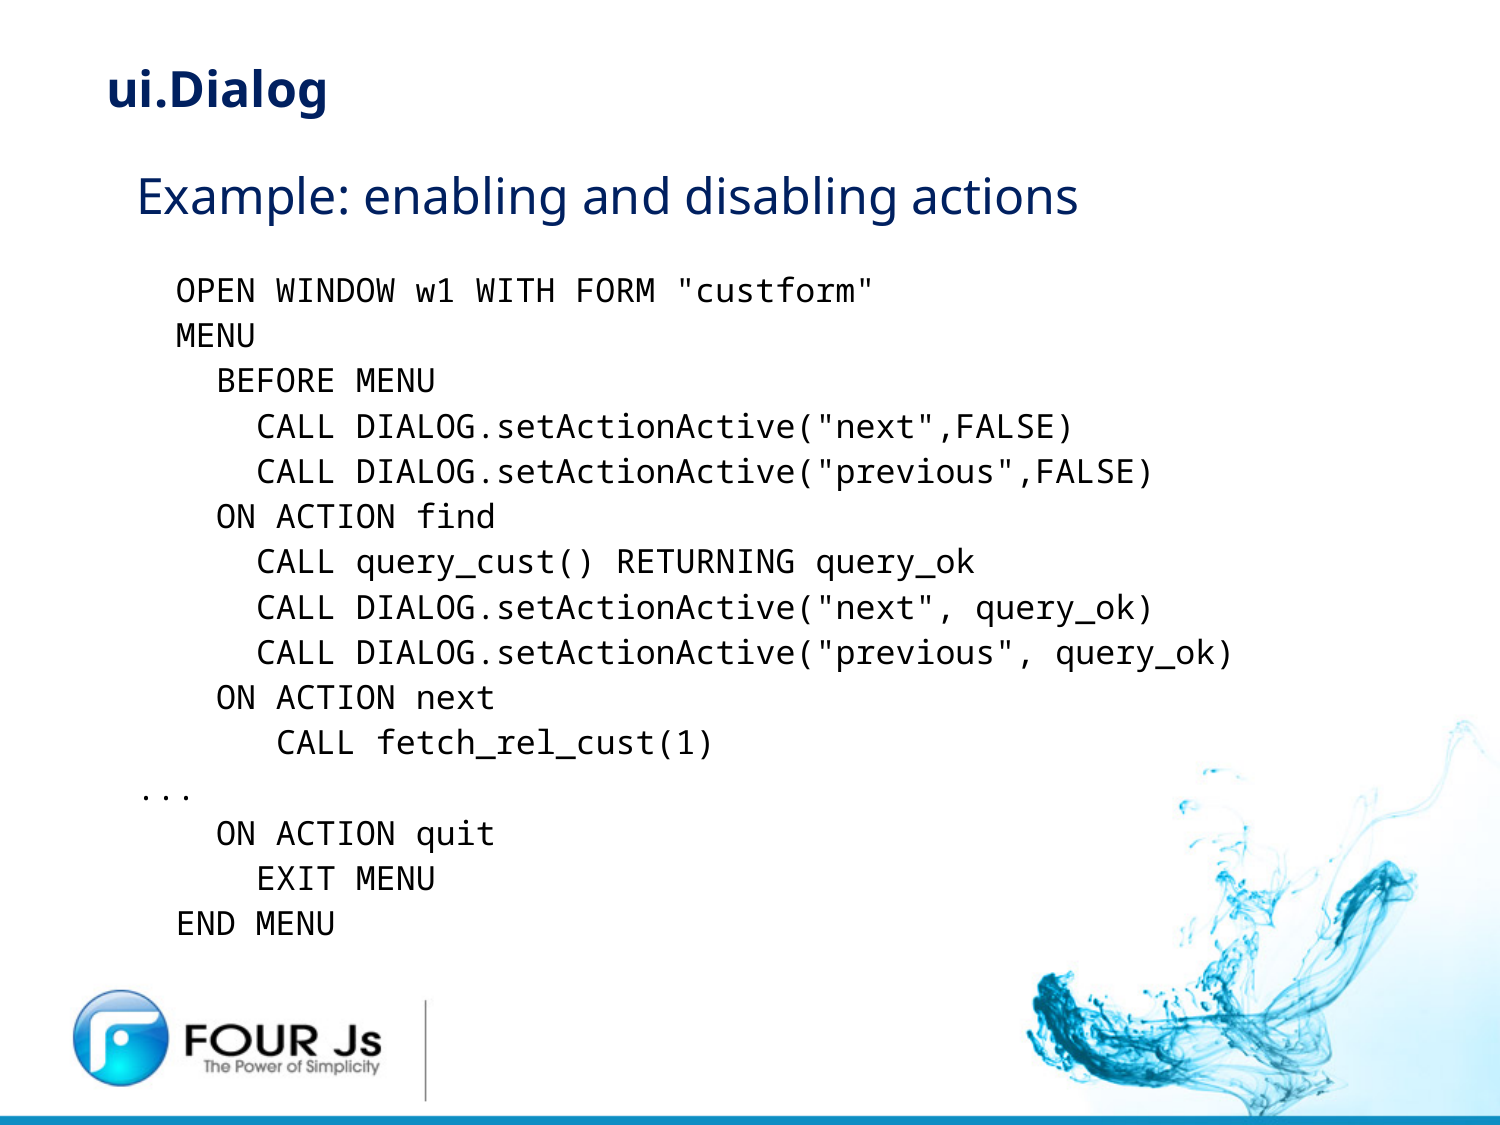

# ui.Dialog
Example: enabling and disabling actions
 OPEN WINDOW w1 WITH FORM "custform"
 MENU
 BEFORE MENU
 CALL DIALOG.setActionActive("next",FALSE)
 CALL DIALOG.setActionActive("previous",FALSE)
 ON ACTION find
 CALL query_cust() RETURNING query_ok
 CALL DIALOG.setActionActive("next", query_ok)
 CALL DIALOG.setActionActive("previous", query_ok)
 ON ACTION next
 CALL fetch_rel_cust(1)
...
 ON ACTION quit
 EXIT MENU
 END MENU